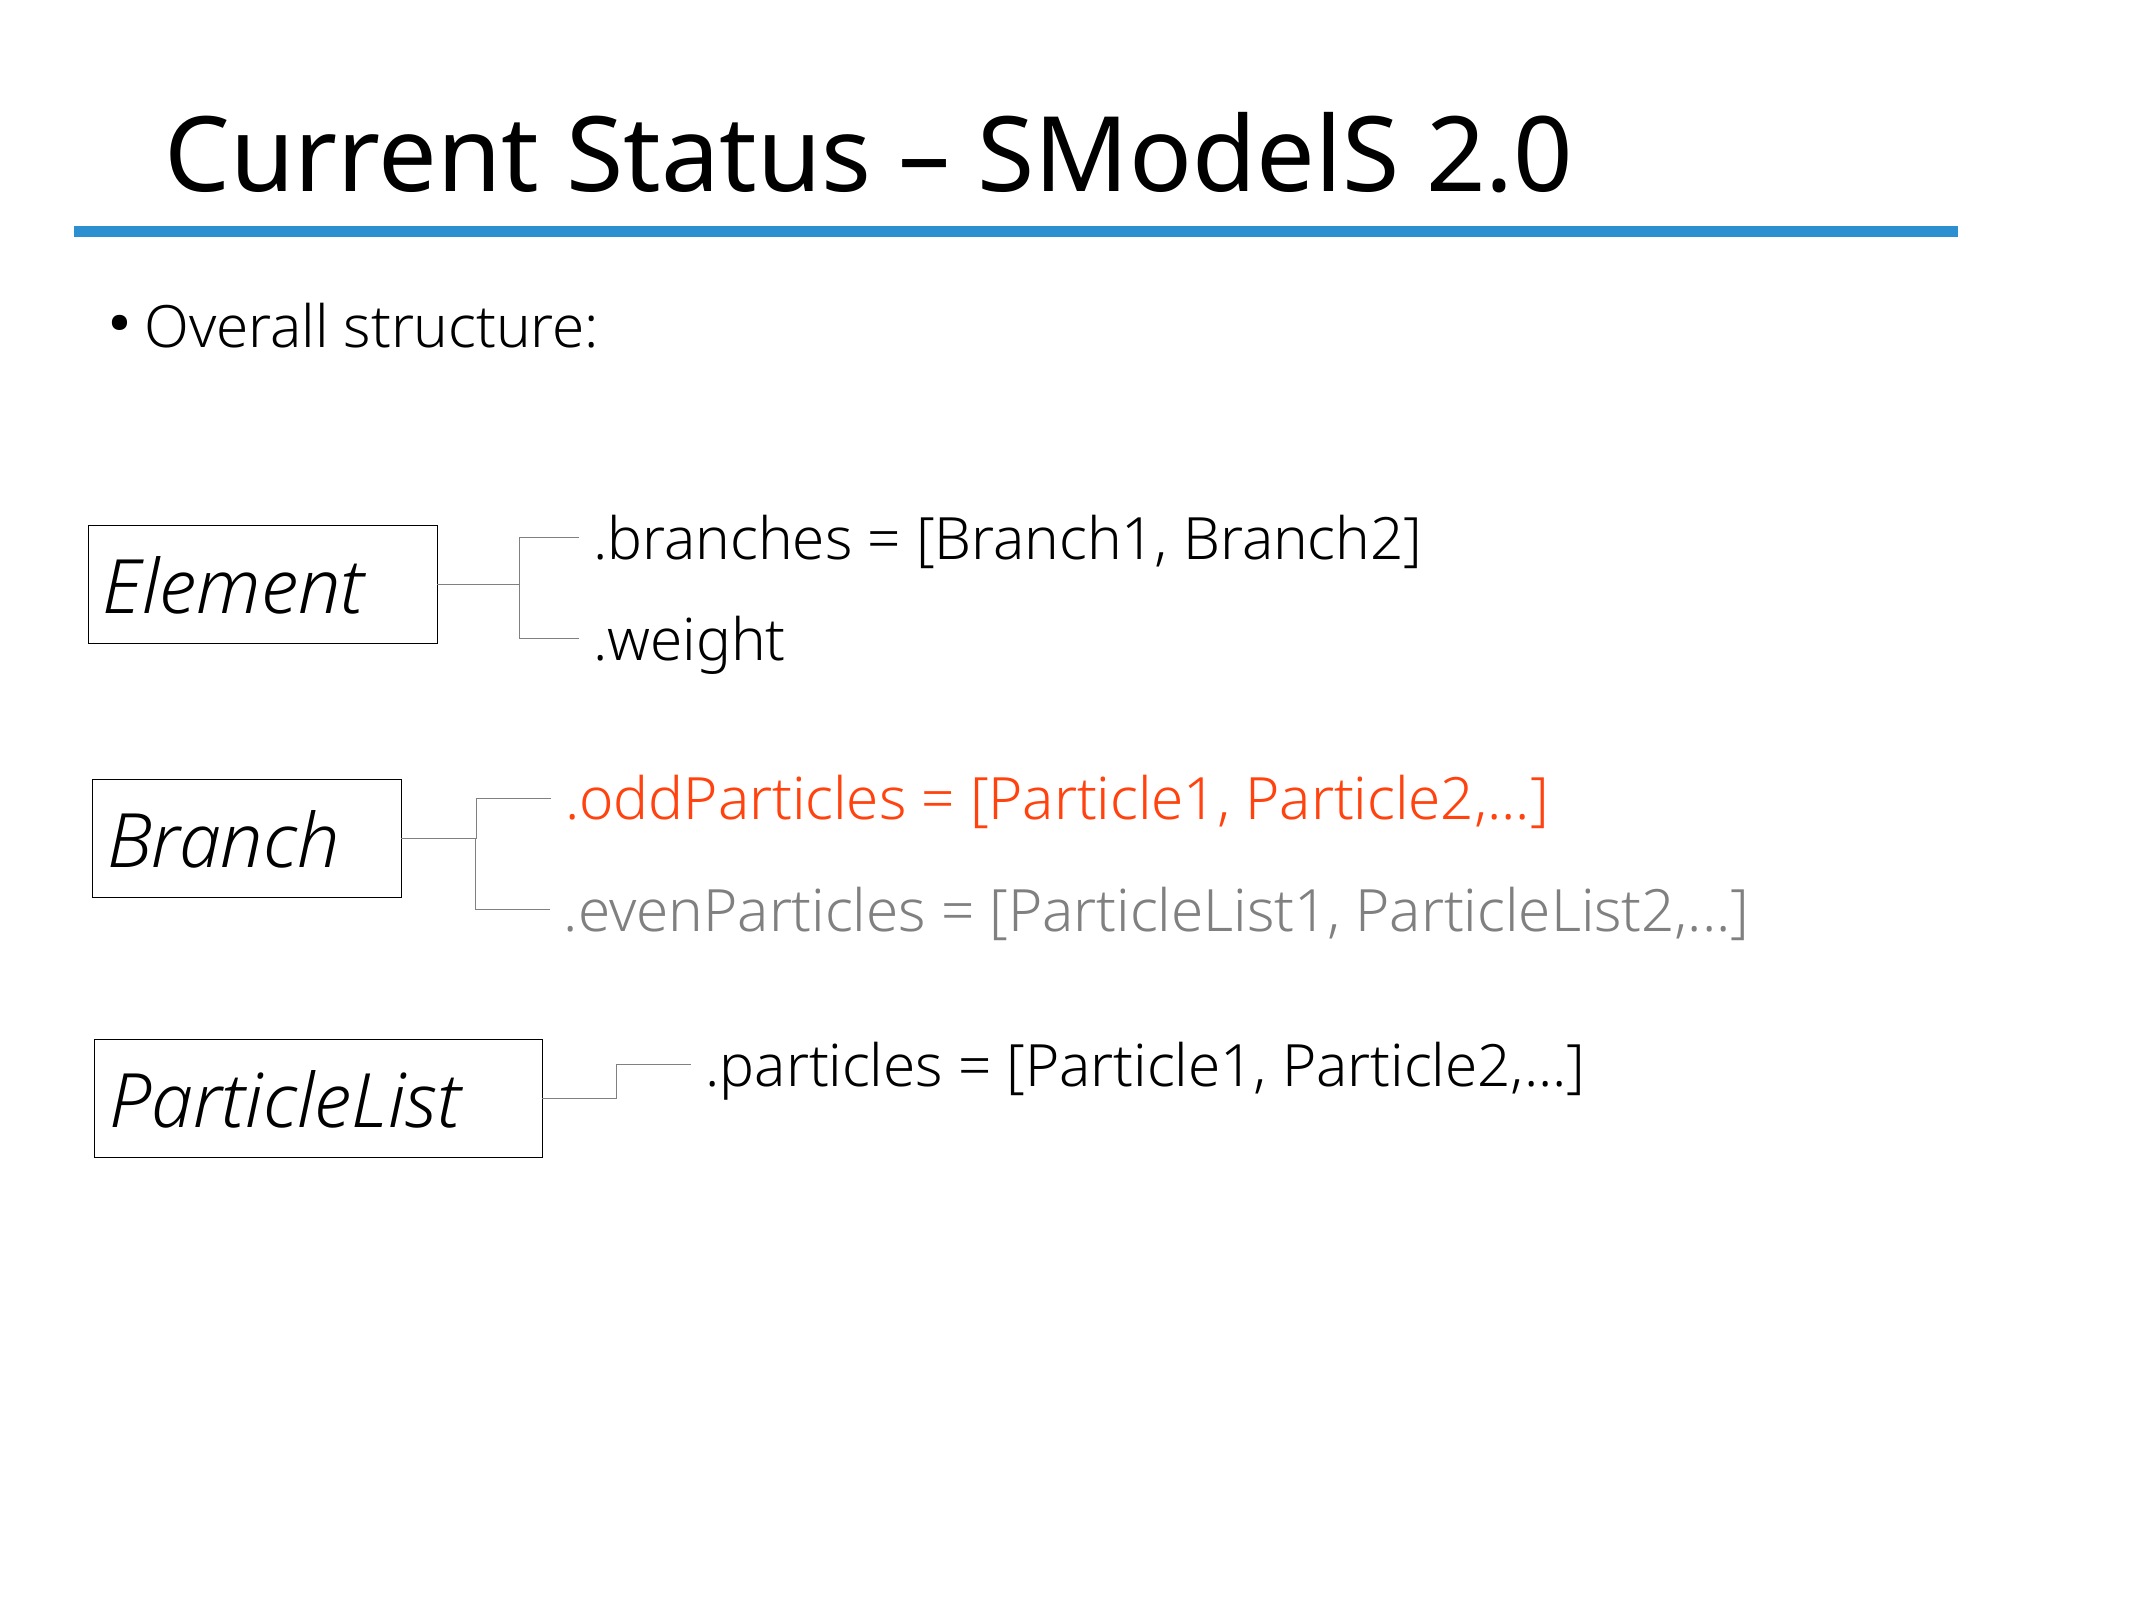

Current Status – SModelS 2.0
Overall structure:
.branches = [Branch1, Branch2]
Element
.weight
.oddParticles = [Particle1, Particle2,...]
Branch
.evenParticles = [ParticleList1, ParticleList2,...]
.particles = [Particle1, Particle2,...]
ParticleList